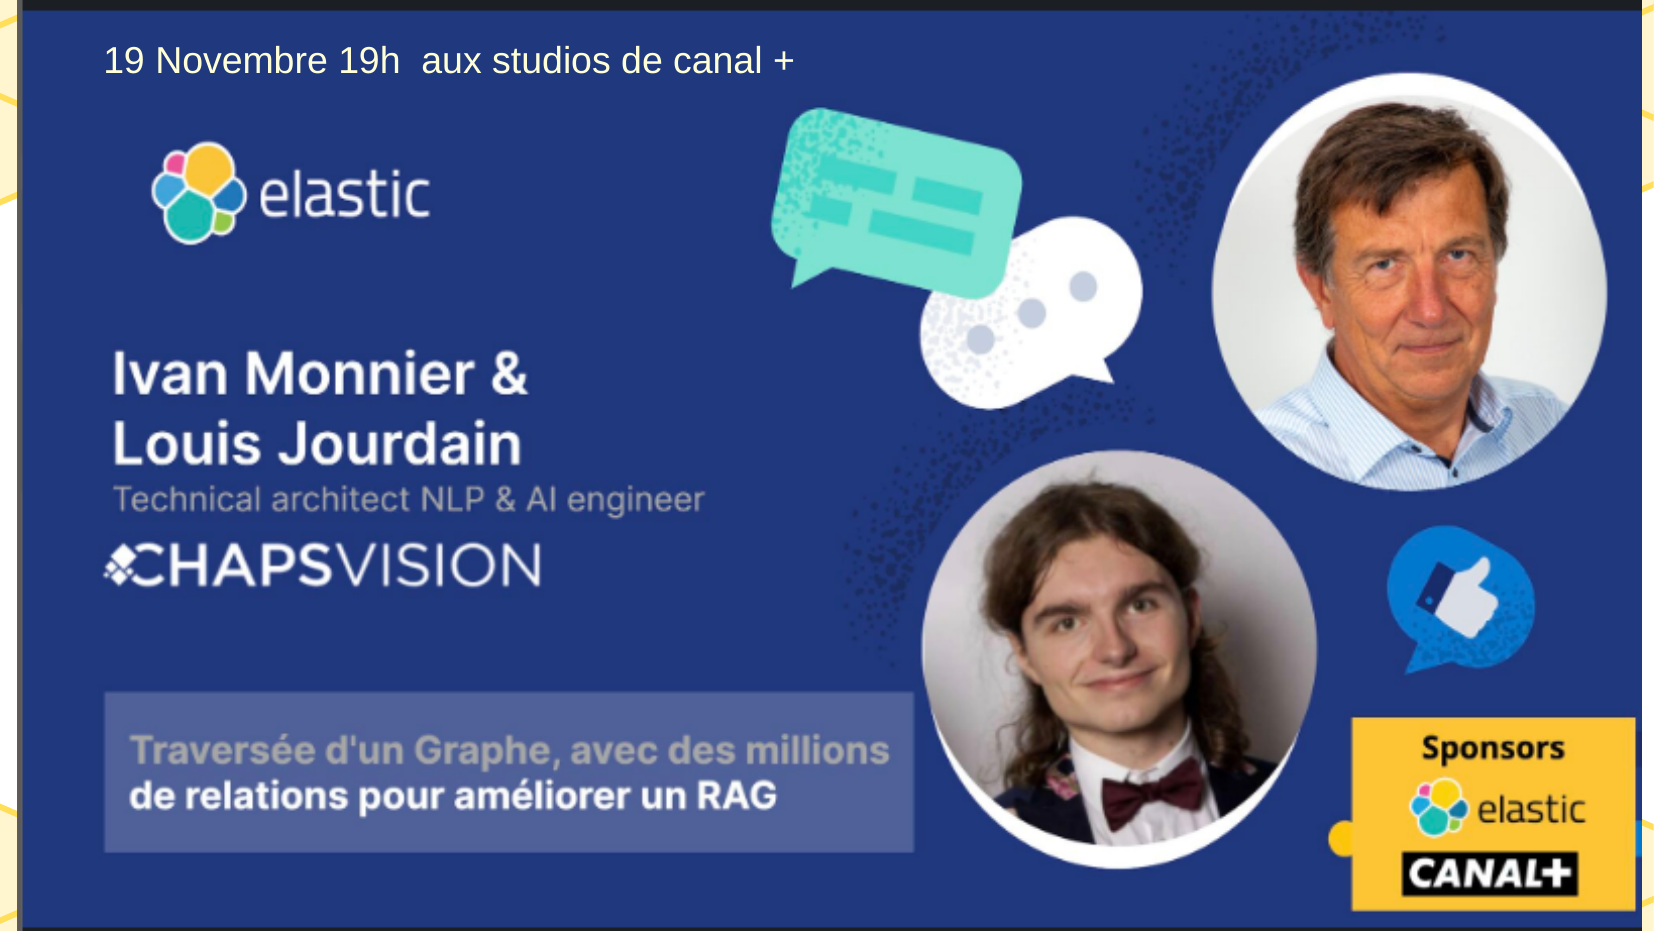

19 Novembre 19h aux studios de canal +
#